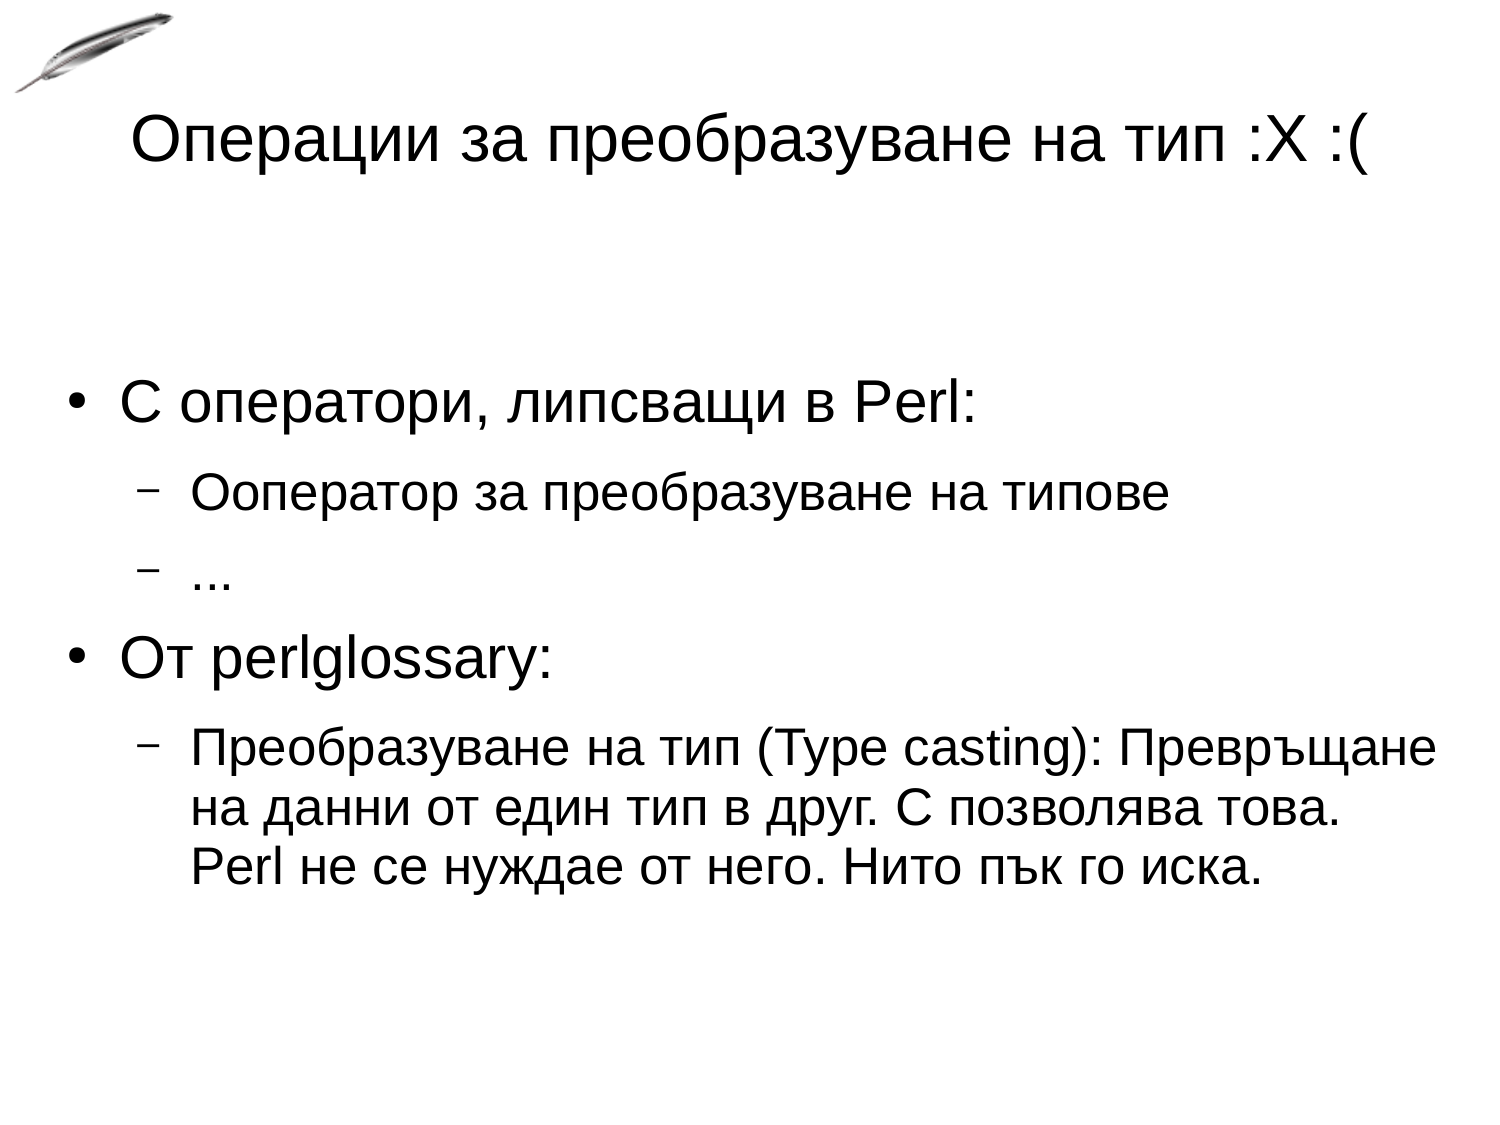

# Операции за преобразуване на тип :X :(
C оператори, липсващи в Perl:
Ооператор за преобразуване на типове
...
От perlglossary:
Преобразуване на тип (Type casting): Превръщане на данни от един тип в друг. C позволява това. Perl не се нуждае от него. Нито пък го иска.